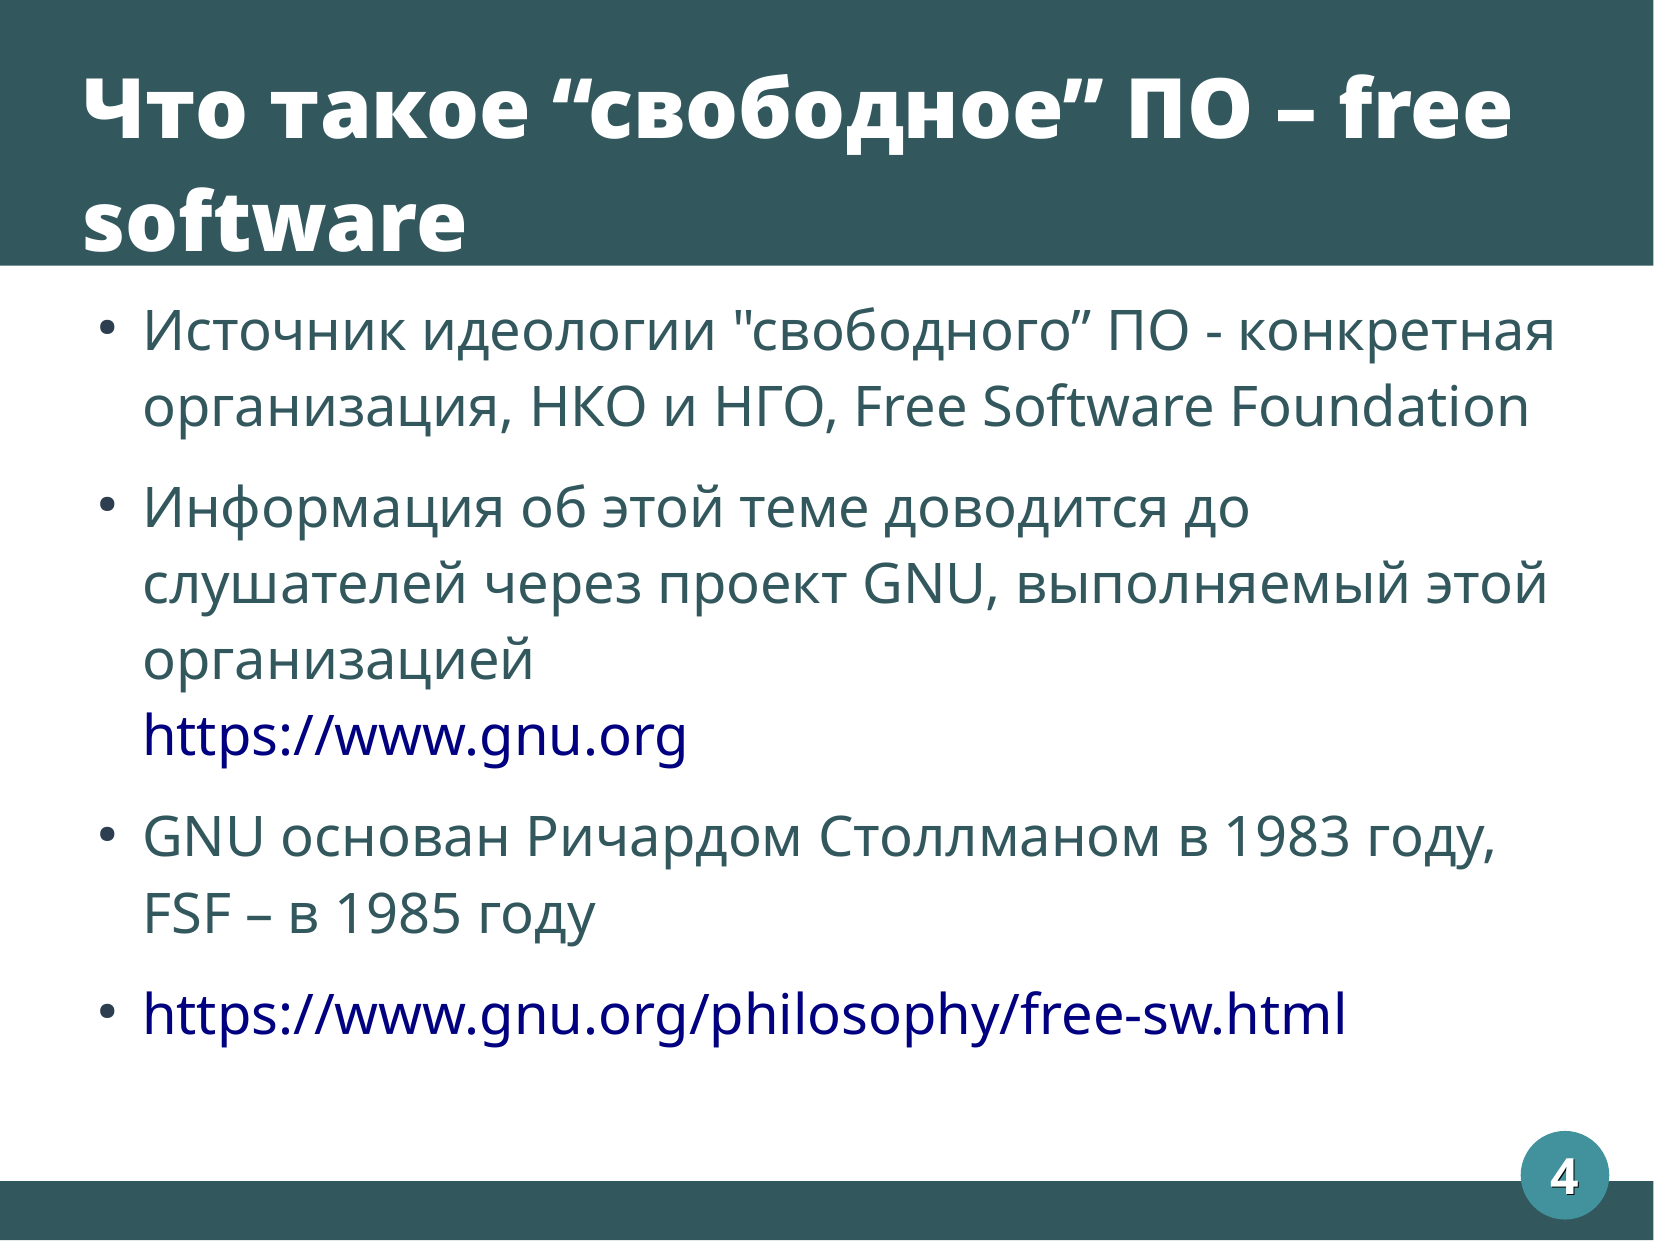

# Что такое “свободное” ПО – free software
Источник идеологии "свободного” ПО - конкретная организация, НКО и НГО, Free Software Foundation
Информация об этой теме доводится до слушателей через проект GNU, выполняемый этой организацией
https://www.gnu.org
GNU основан Ричардом Столлманом в 1983 году, FSF – в 1985 году
https://www.gnu.org/philosophy/free-sw.html
4